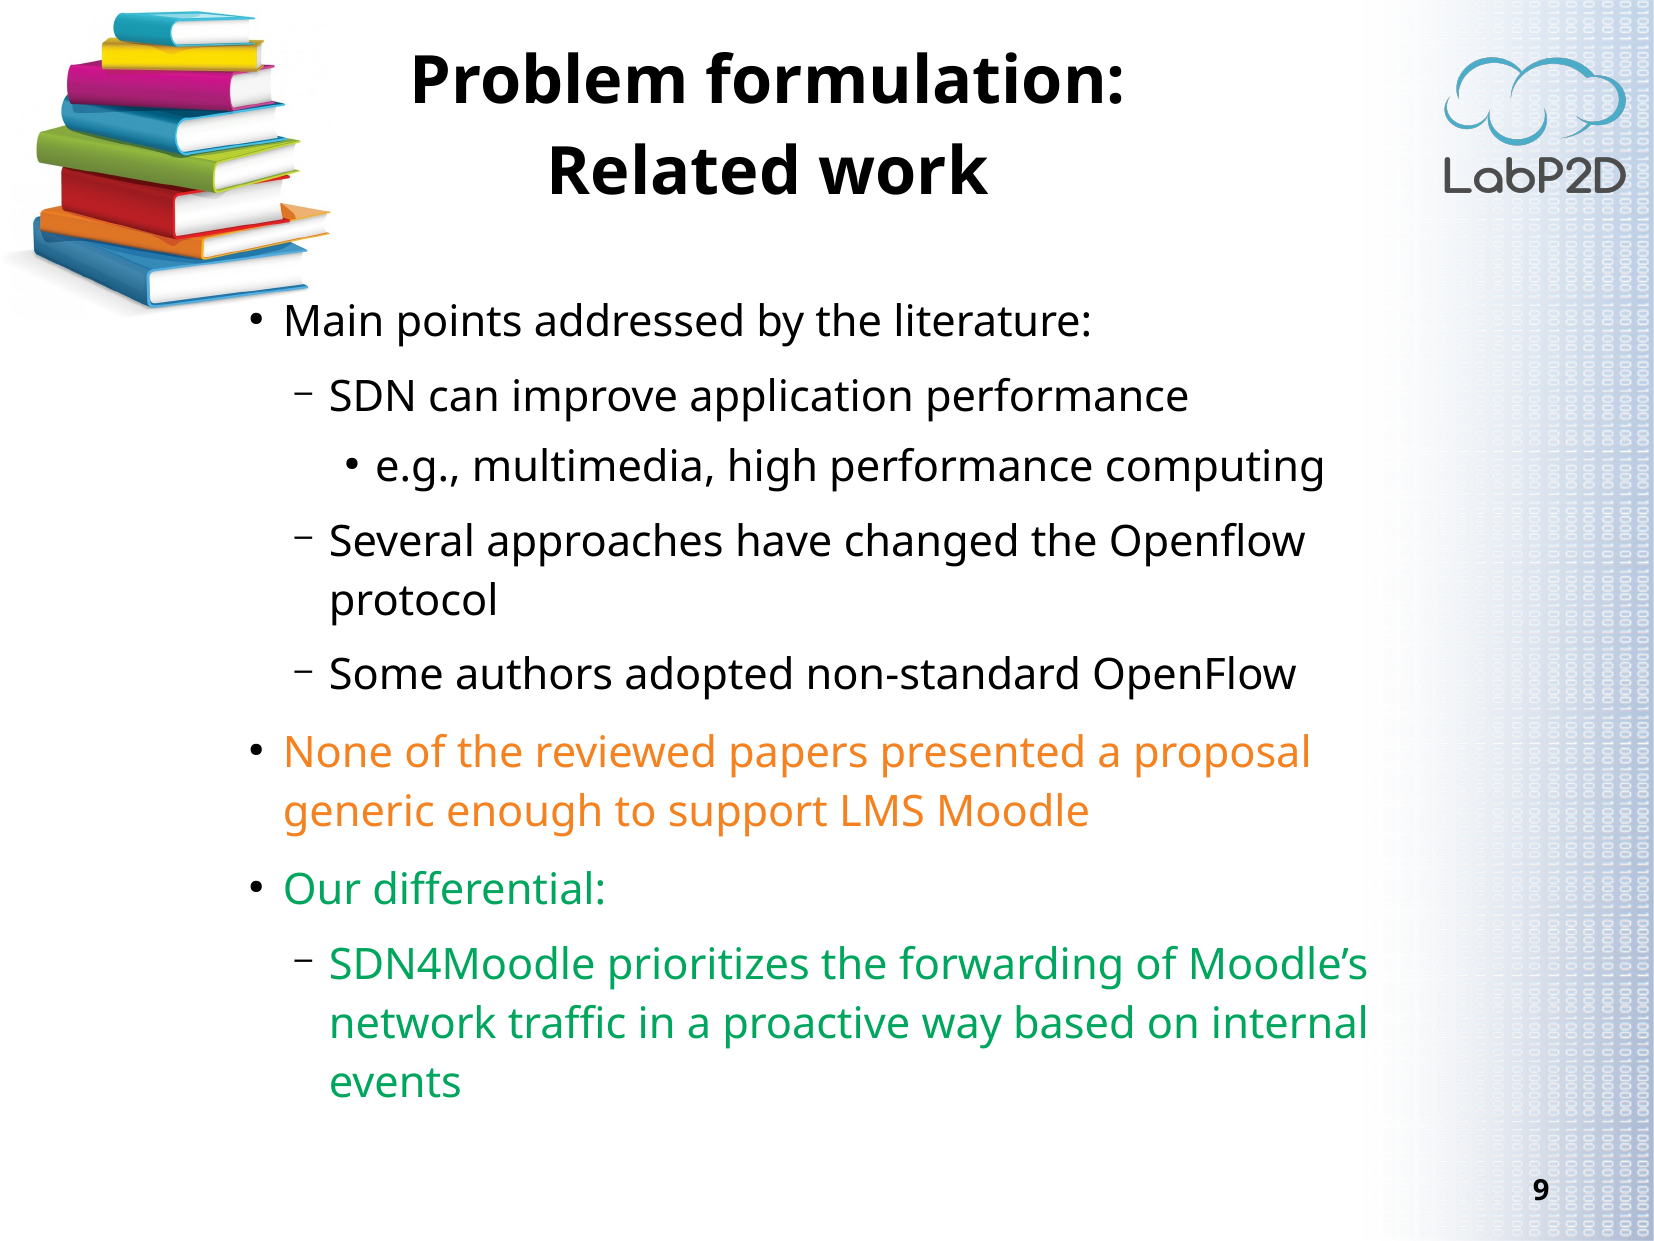

Problem formulation:
Related work
# Main points addressed by the literature:
SDN can improve application performance
e.g., multimedia, high performance computing
Several approaches have changed the Openflow protocol
Some authors adopted non-standard OpenFlow
None of the reviewed papers presented a proposal generic enough to support LMS Moodle
Our differential:
SDN4Moodle prioritizes the forwarding of Moodle’s network traffic in a proactive way based on internal events
9